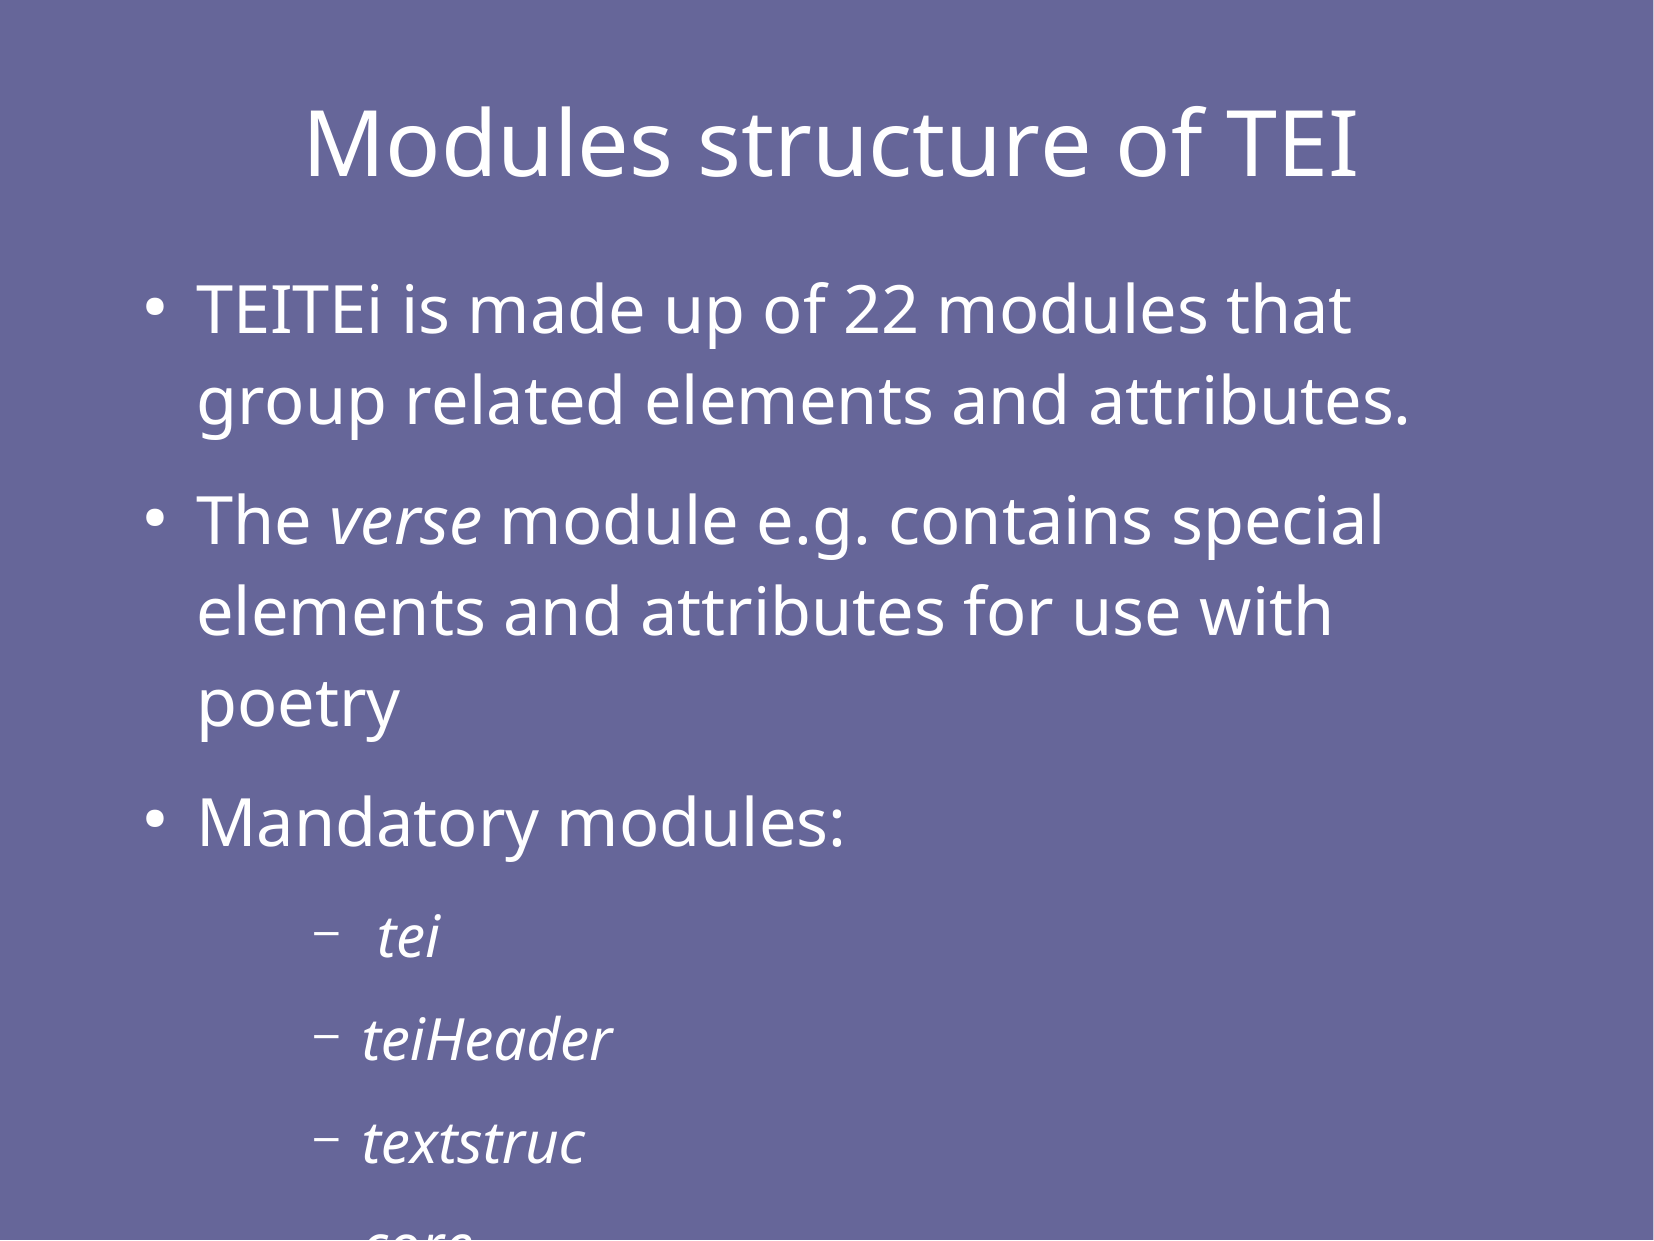

# Modules structure of TEI
TEITEi is made up of 22 modules that group related elements and attributes.
The verse module e.g. contains special elements and attributes for use with poetry
Mandatory modules:
 tei
teiHeader
textstruc
core